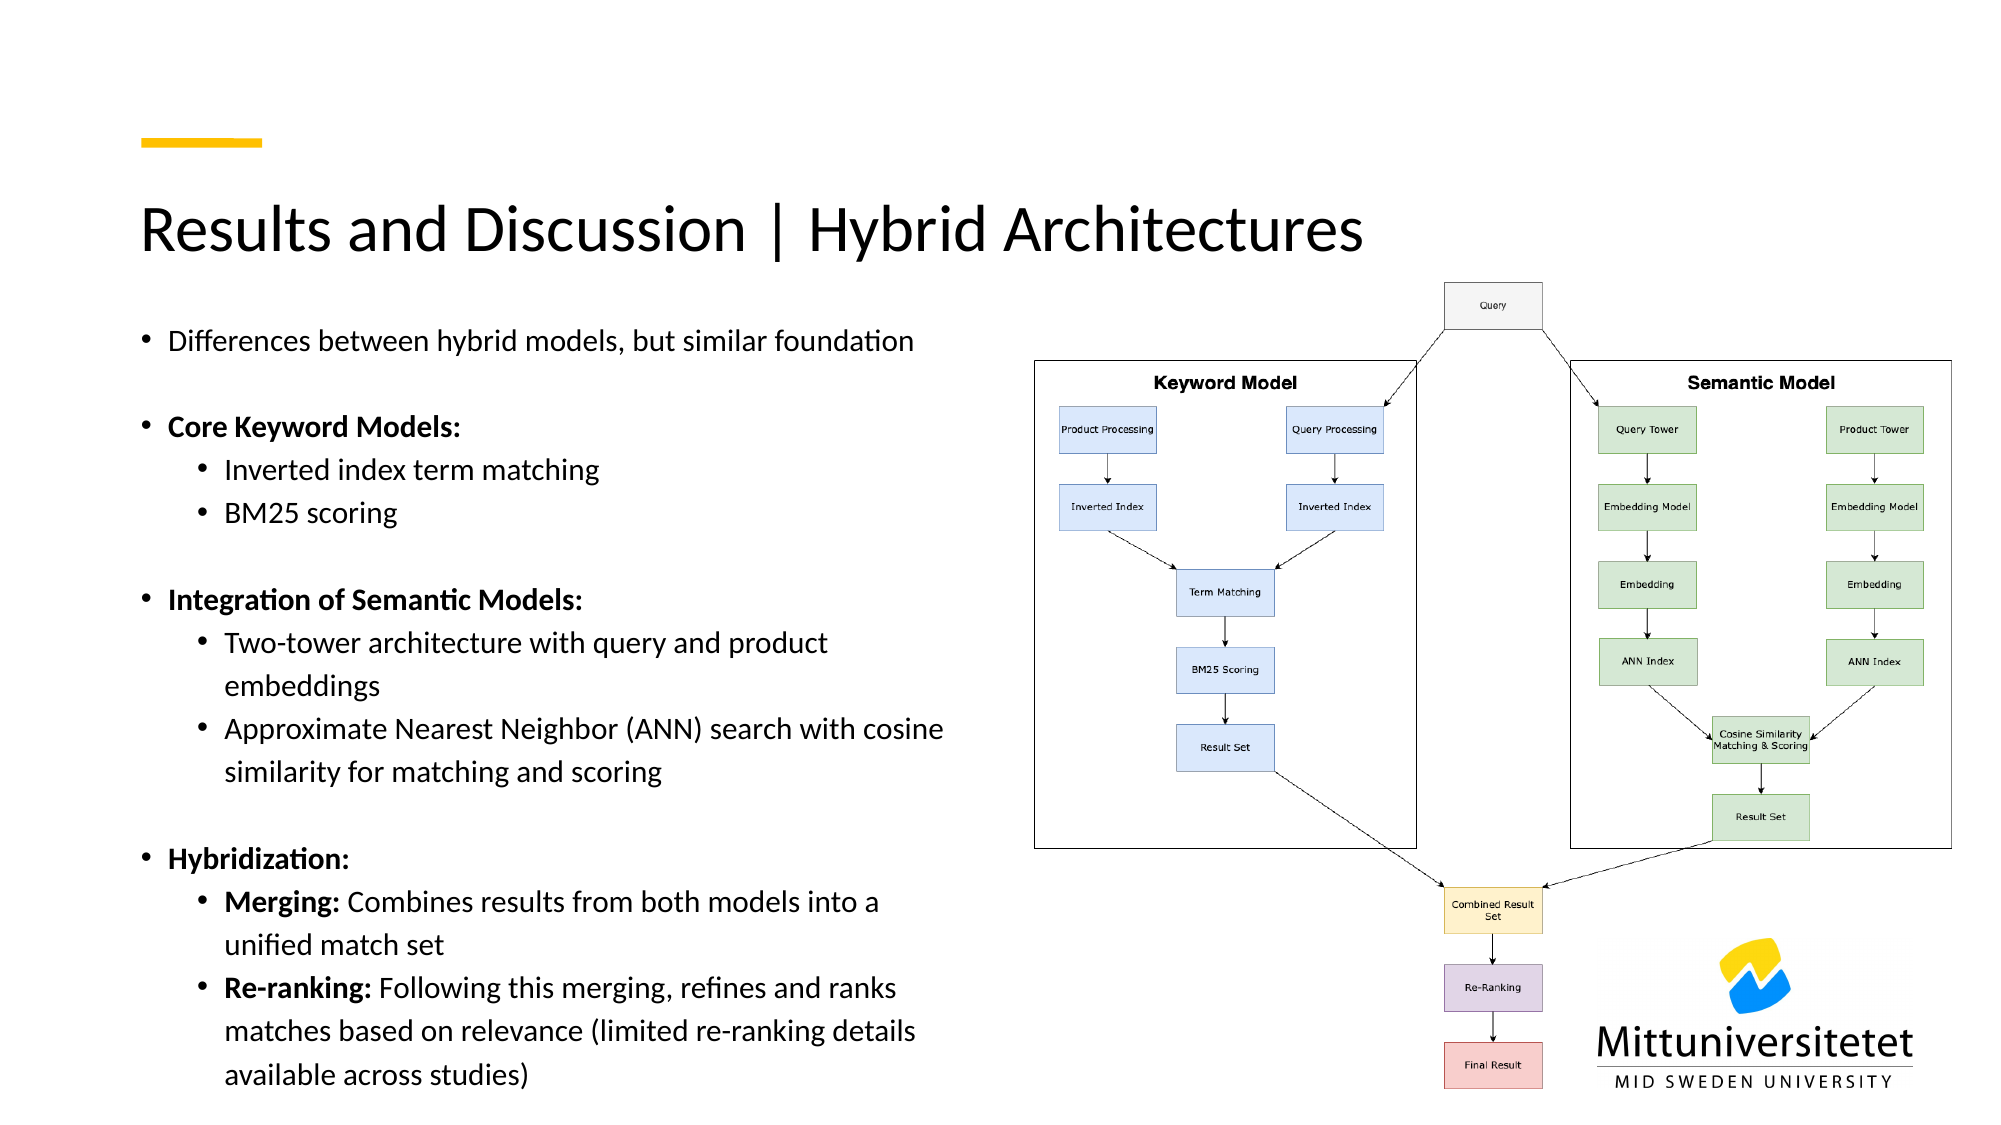

# Results and Discussion | Hybrid Architectures
Differences between hybrid models, but similar foundation
Core Keyword Models:
Inverted index term matching
BM25 scoring
Integration of Semantic Models:
Two-tower architecture with query and product embeddings
Approximate Nearest Neighbor (ANN) search with cosine similarity for matching and scoring
Hybridization:
Merging: Combines results from both models into a unified match set
Re-ranking: Following this merging, refines and ranks matches based on relevance (limited re-ranking details available across studies)